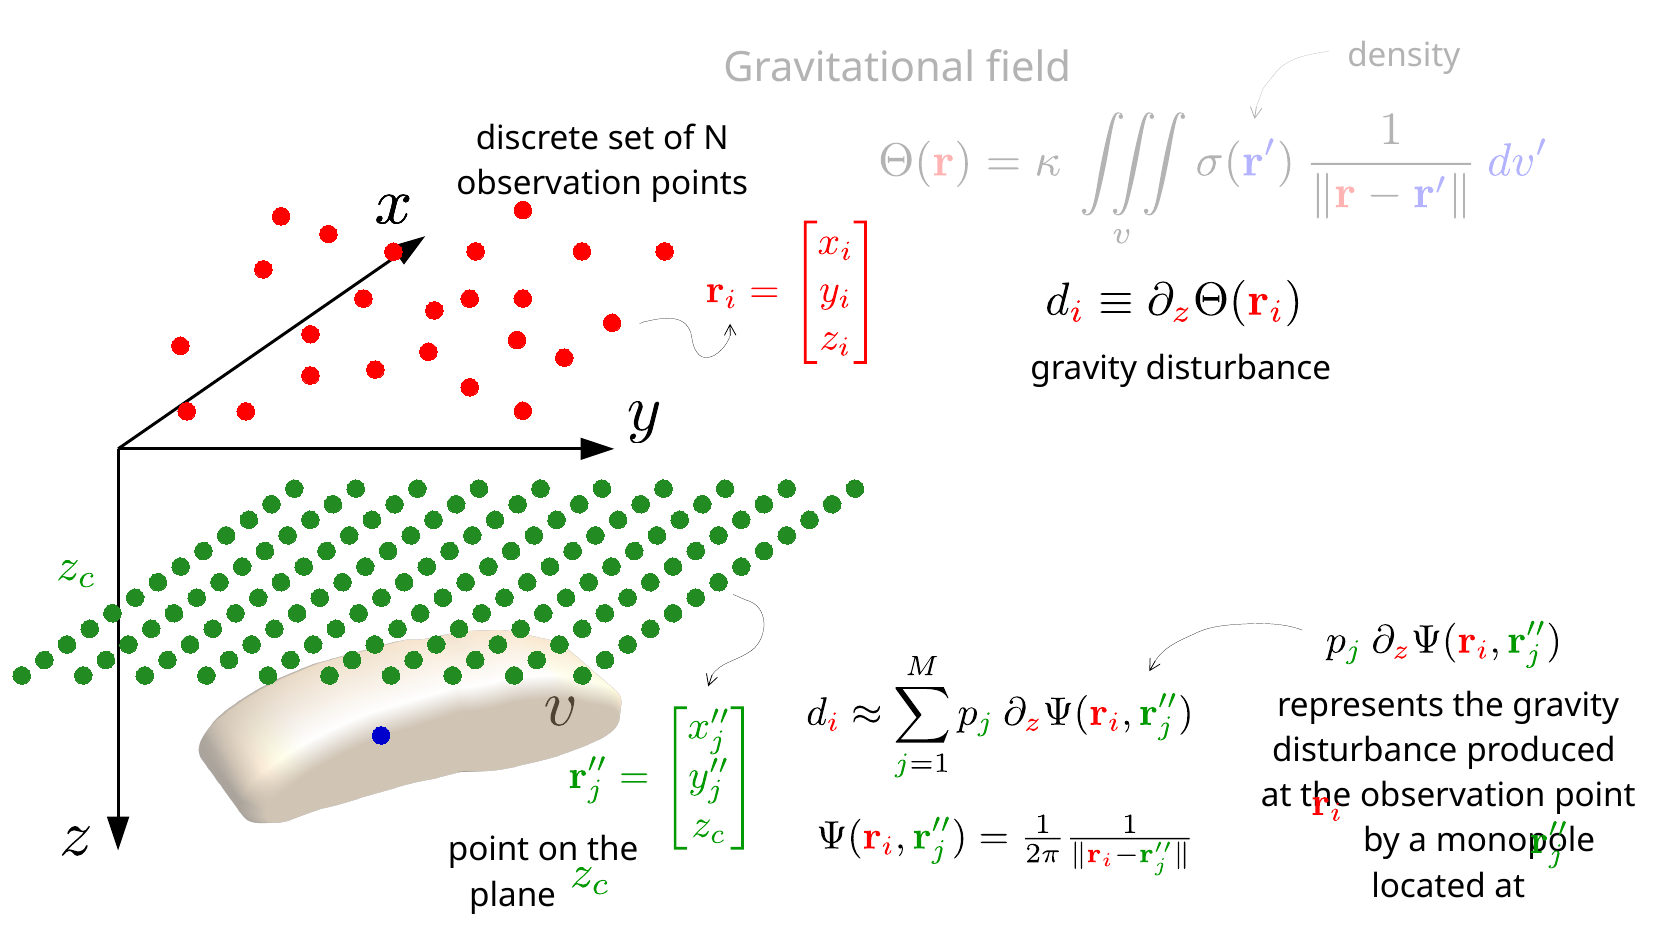

density
Gravitational field
discrete set of N observation points
gravity disturbance
represents the gravity
disturbance produced
at the observation point
 by a monopole
located at
point on the
 plane